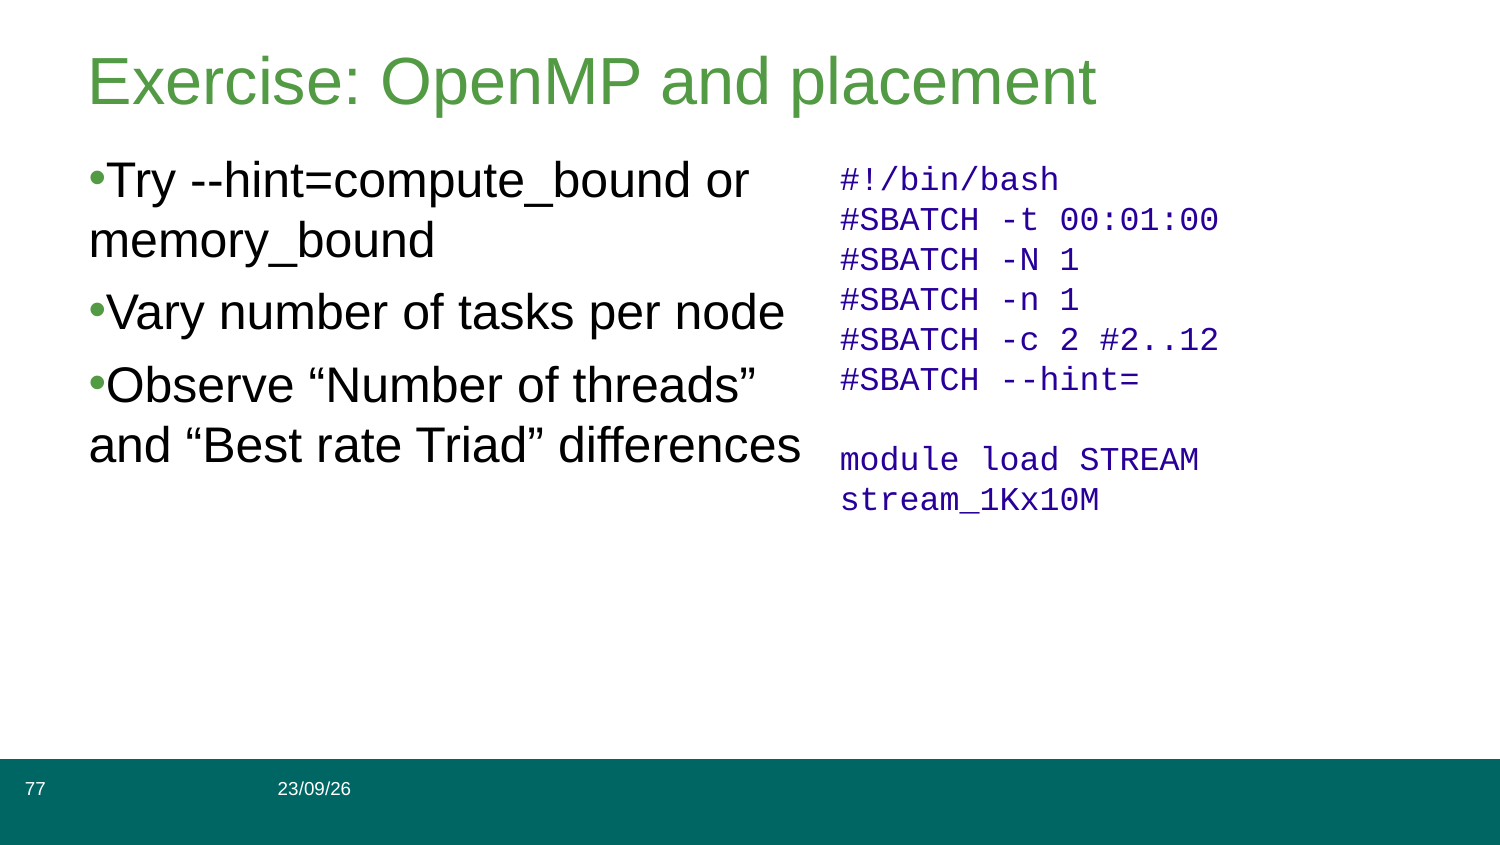

# Exercise: OpenMP and placement
Try --hint=compute_bound or memory_bound
Vary number of tasks per node
Observe “Number of threads” and “Best rate Triad” differences
#!/bin/bash
#SBATCH -t 00:01:00
#SBATCH -N 1
#SBATCH -n 1
#SBATCH -c 2 #2..12
#SBATCH --hint=
module load STREAM
stream_1Kx10M